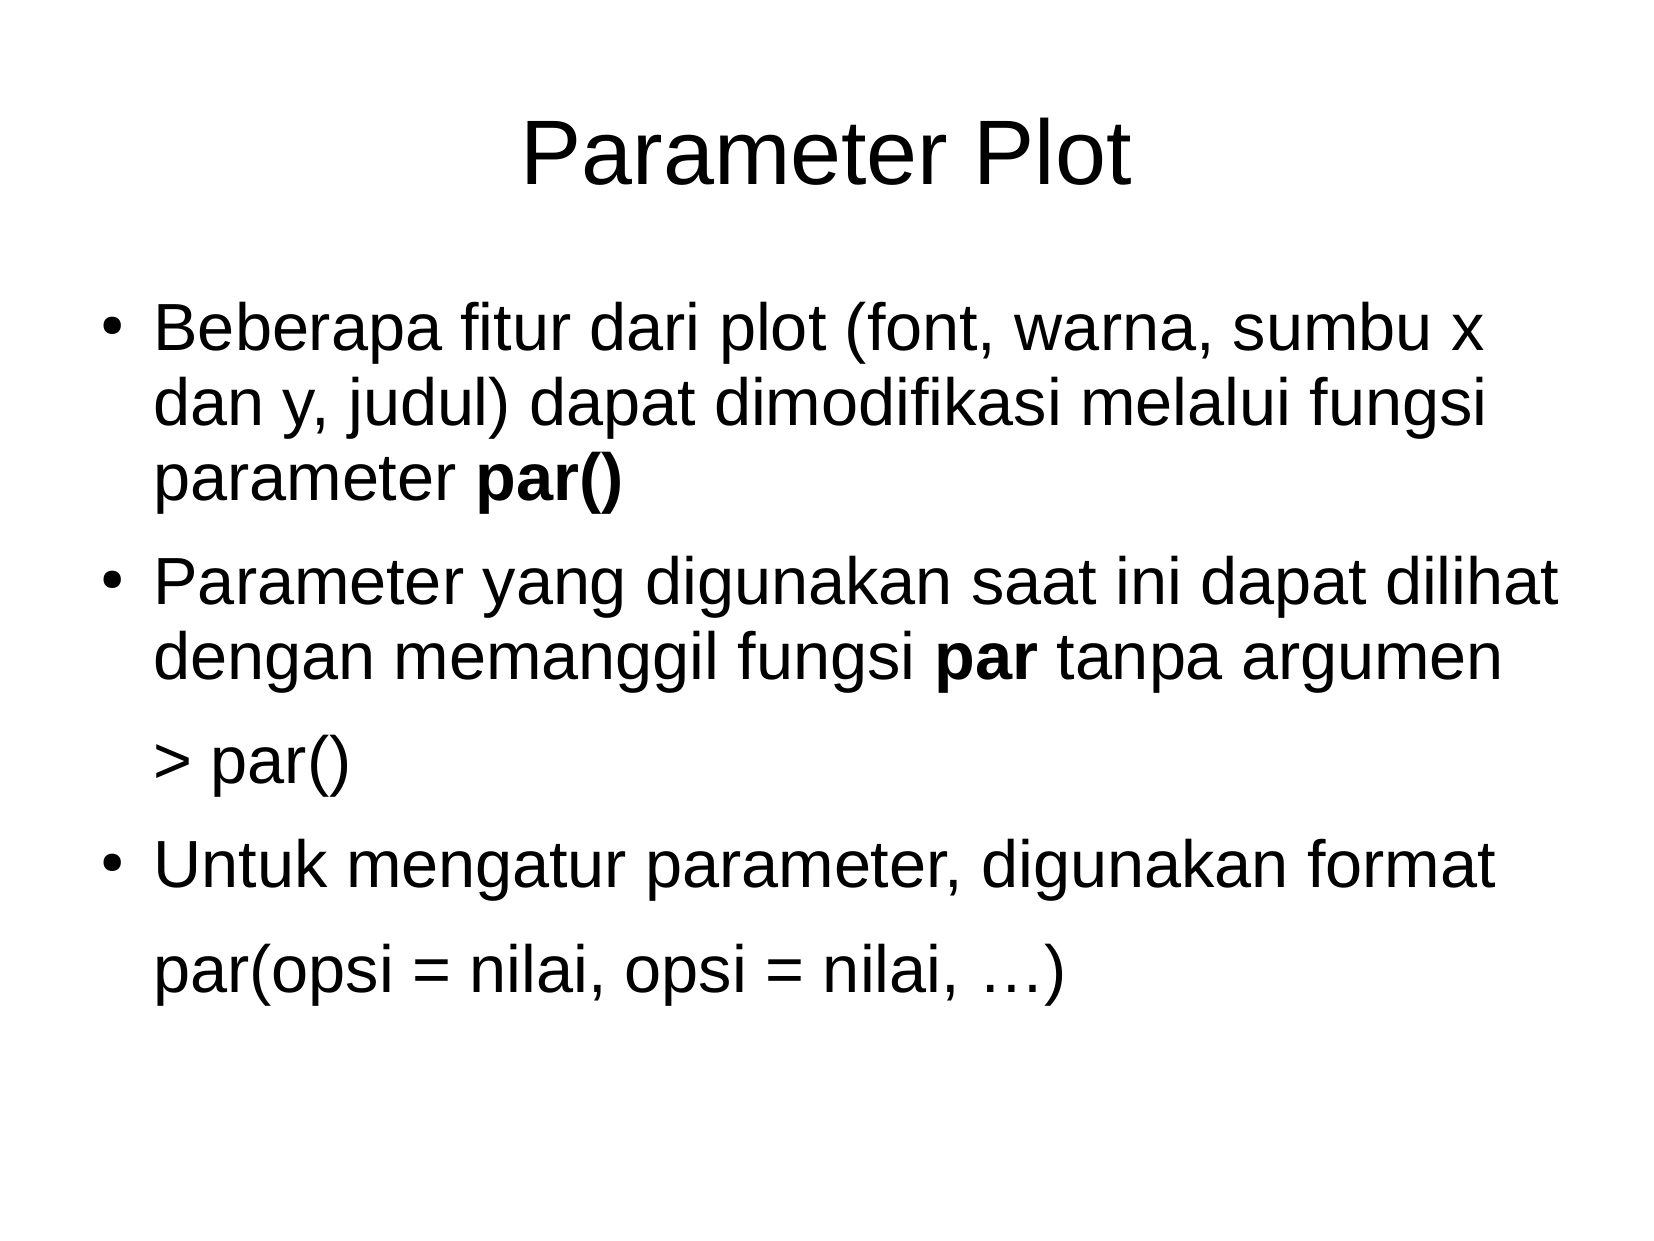

# Parameter Plot
Beberapa fitur dari plot (font, warna, sumbu x dan y, judul) dapat dimodifikasi melalui fungsi parameter par()
Parameter yang digunakan saat ini dapat dilihat dengan memanggil fungsi par tanpa argumen
> par()
Untuk mengatur parameter, digunakan format
par(opsi = nilai, opsi = nilai, …)